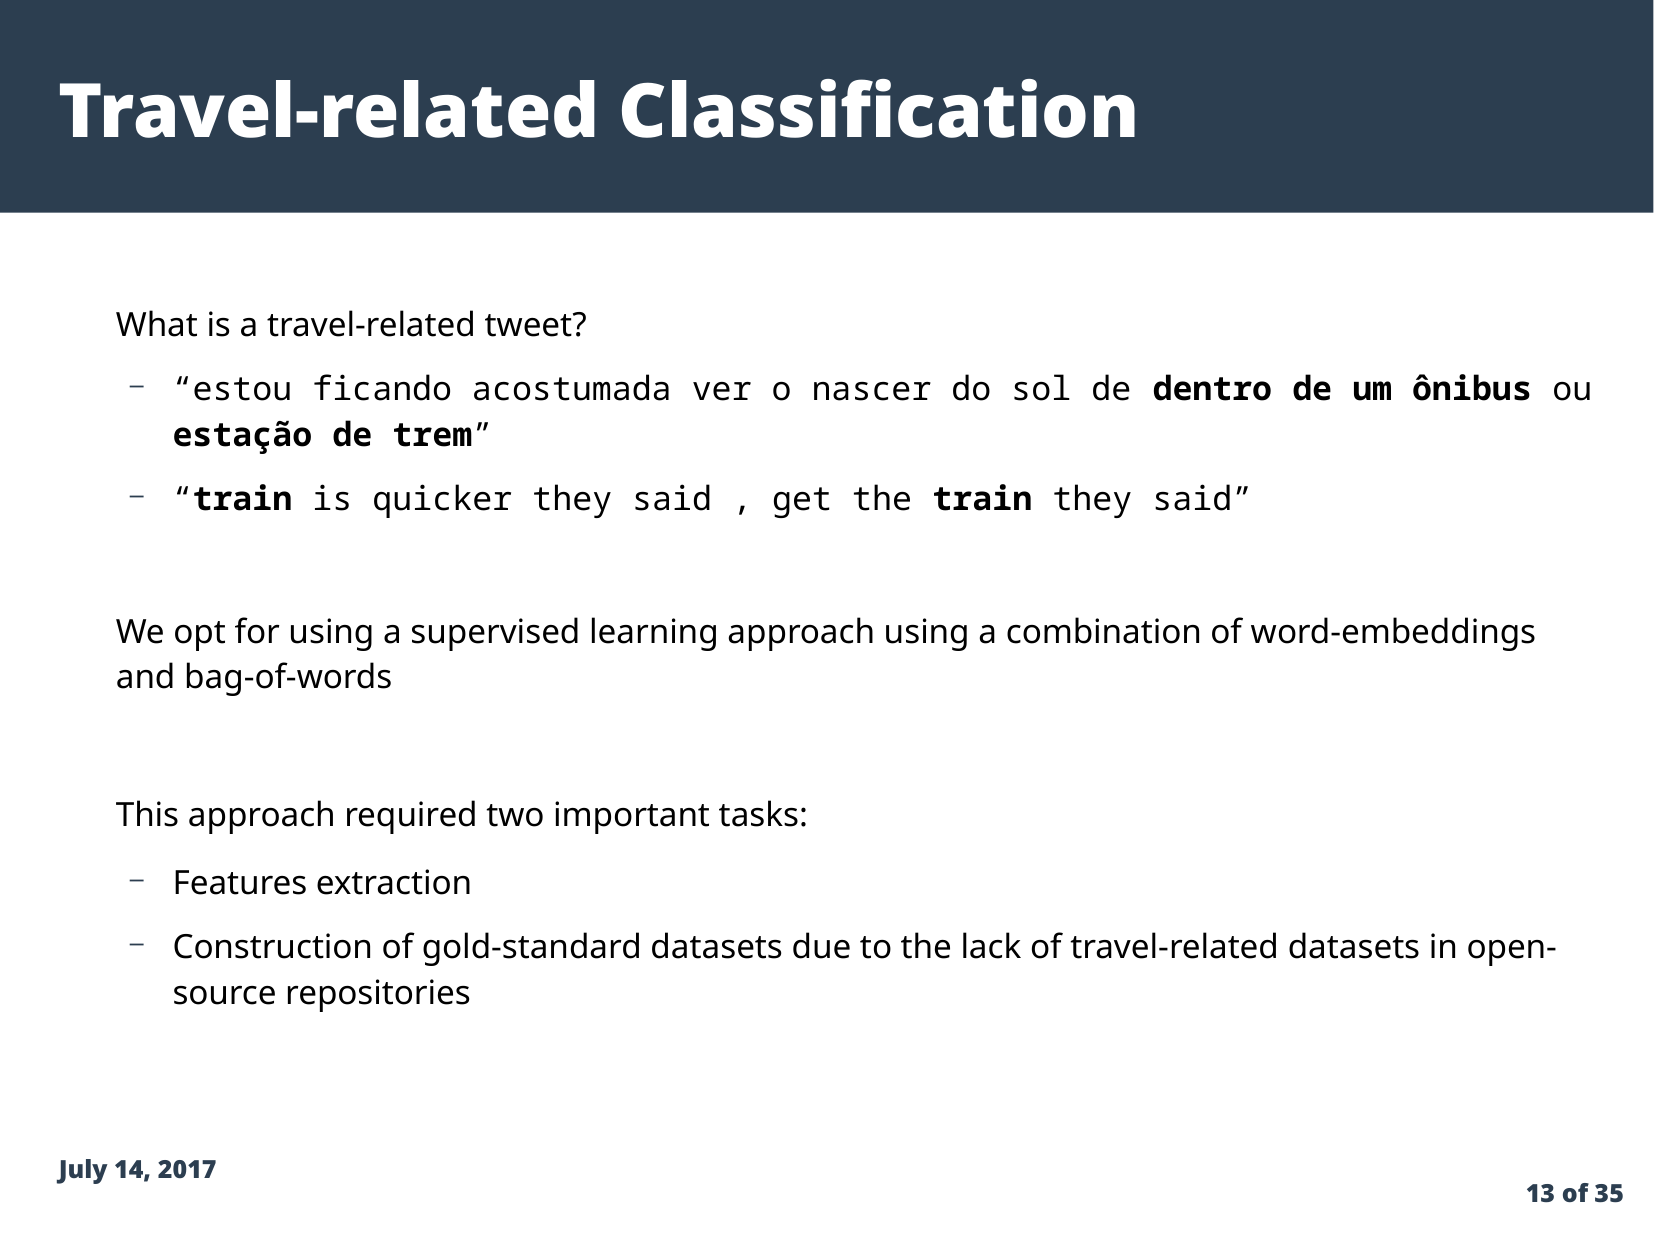

# Travel-related Classification
What is a travel-related tweet?
“estou ficando acostumada ver o nascer do sol de dentro de um ônibus ou estação de trem”
“train is quicker they said , get the train they said”
We opt for using a supervised learning approach using a combination of word-embeddings and bag-of-words
This approach required two important tasks:
Features extraction
Construction of gold-standard datasets due to the lack of travel-related datasets in open-source repositories
July 14, 2017
13